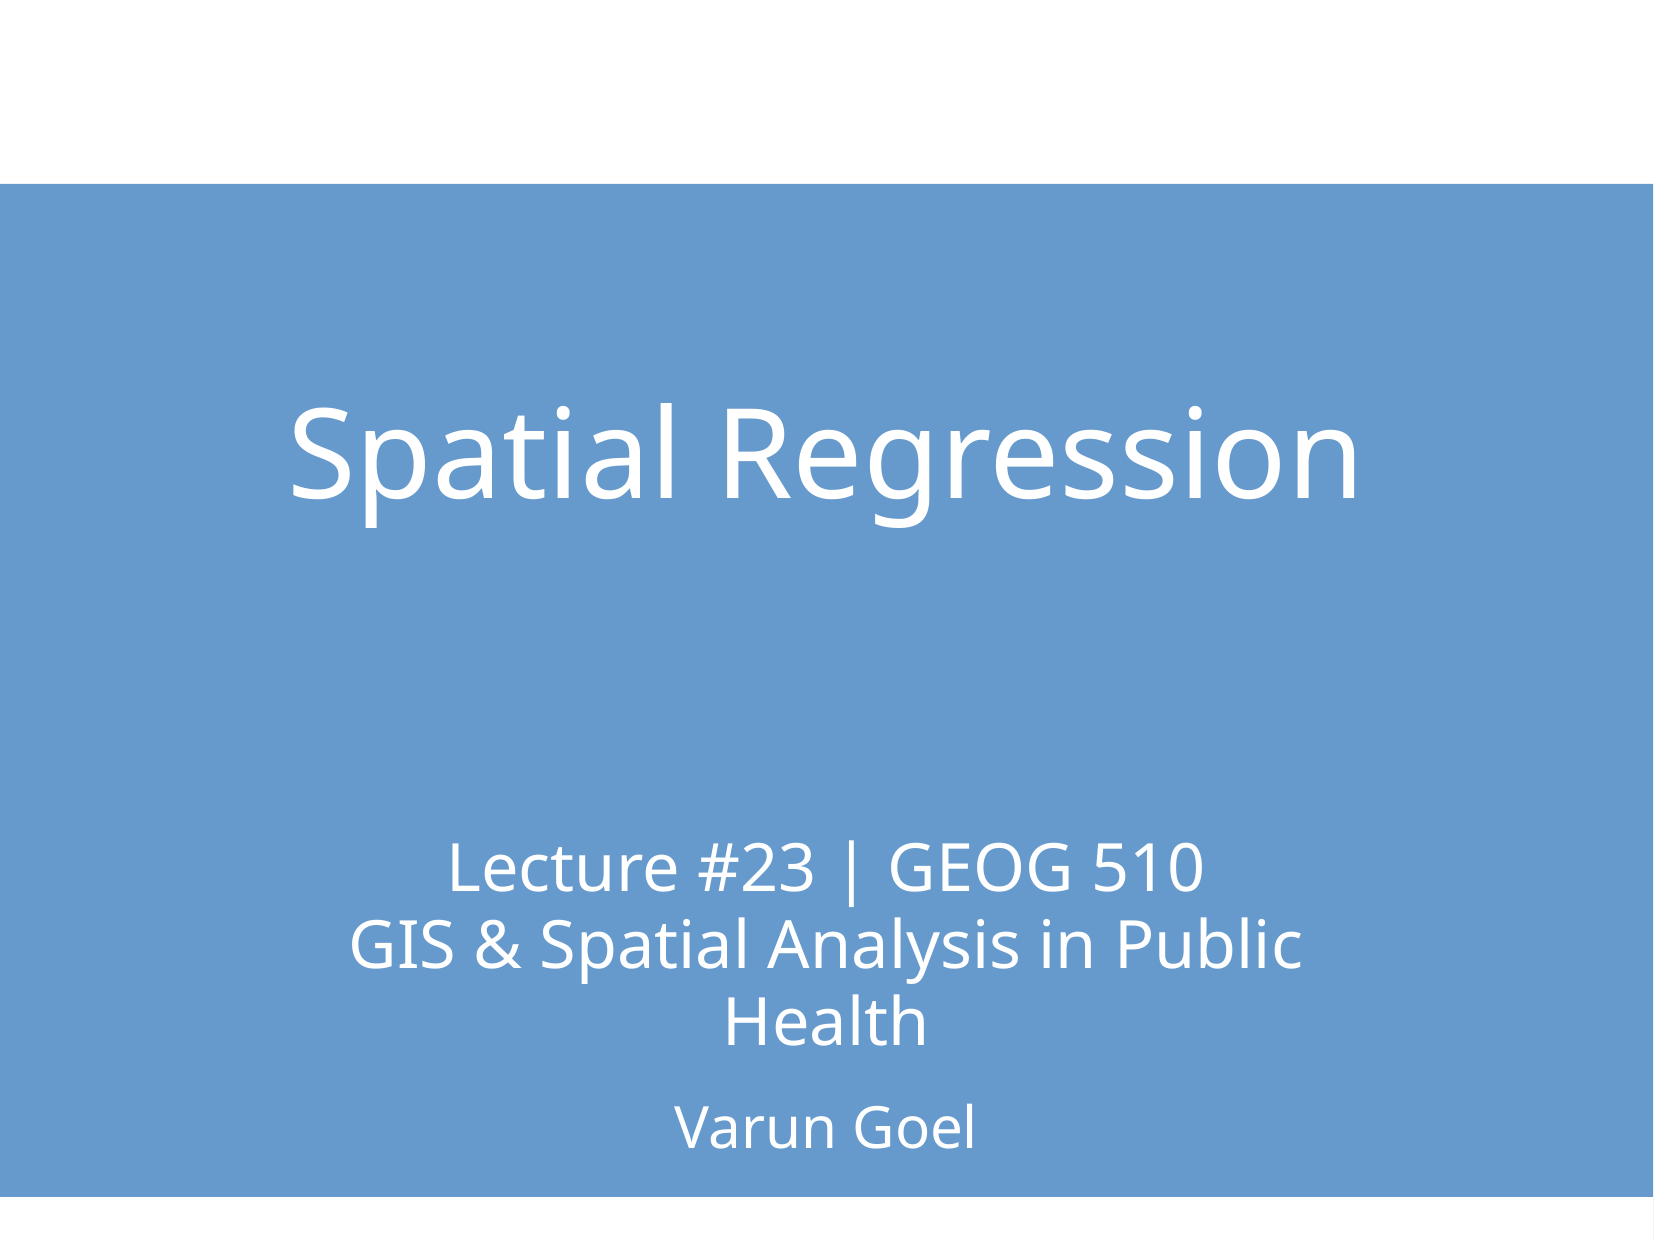

Spatial Regression
Lecture #23 | GEOG 510
GIS & Spatial Analysis in Public Health
Varun Goel